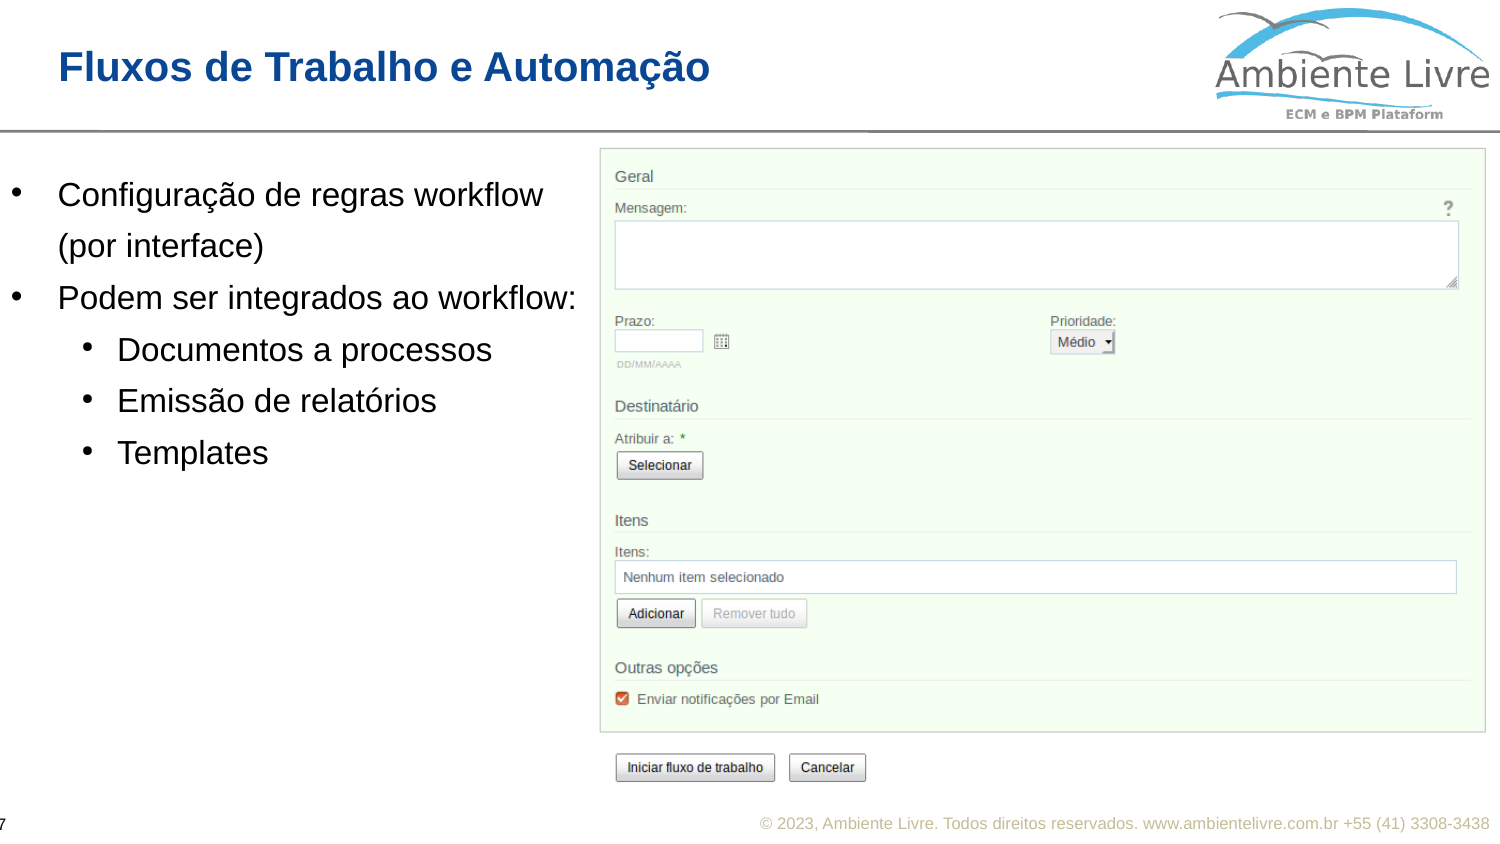

# Fluxos de Trabalho e Automação
Configuração de regras workflow
(por interface)
Podem ser integrados ao workflow:
Documentos a processos
Emissão de relatórios
Templates